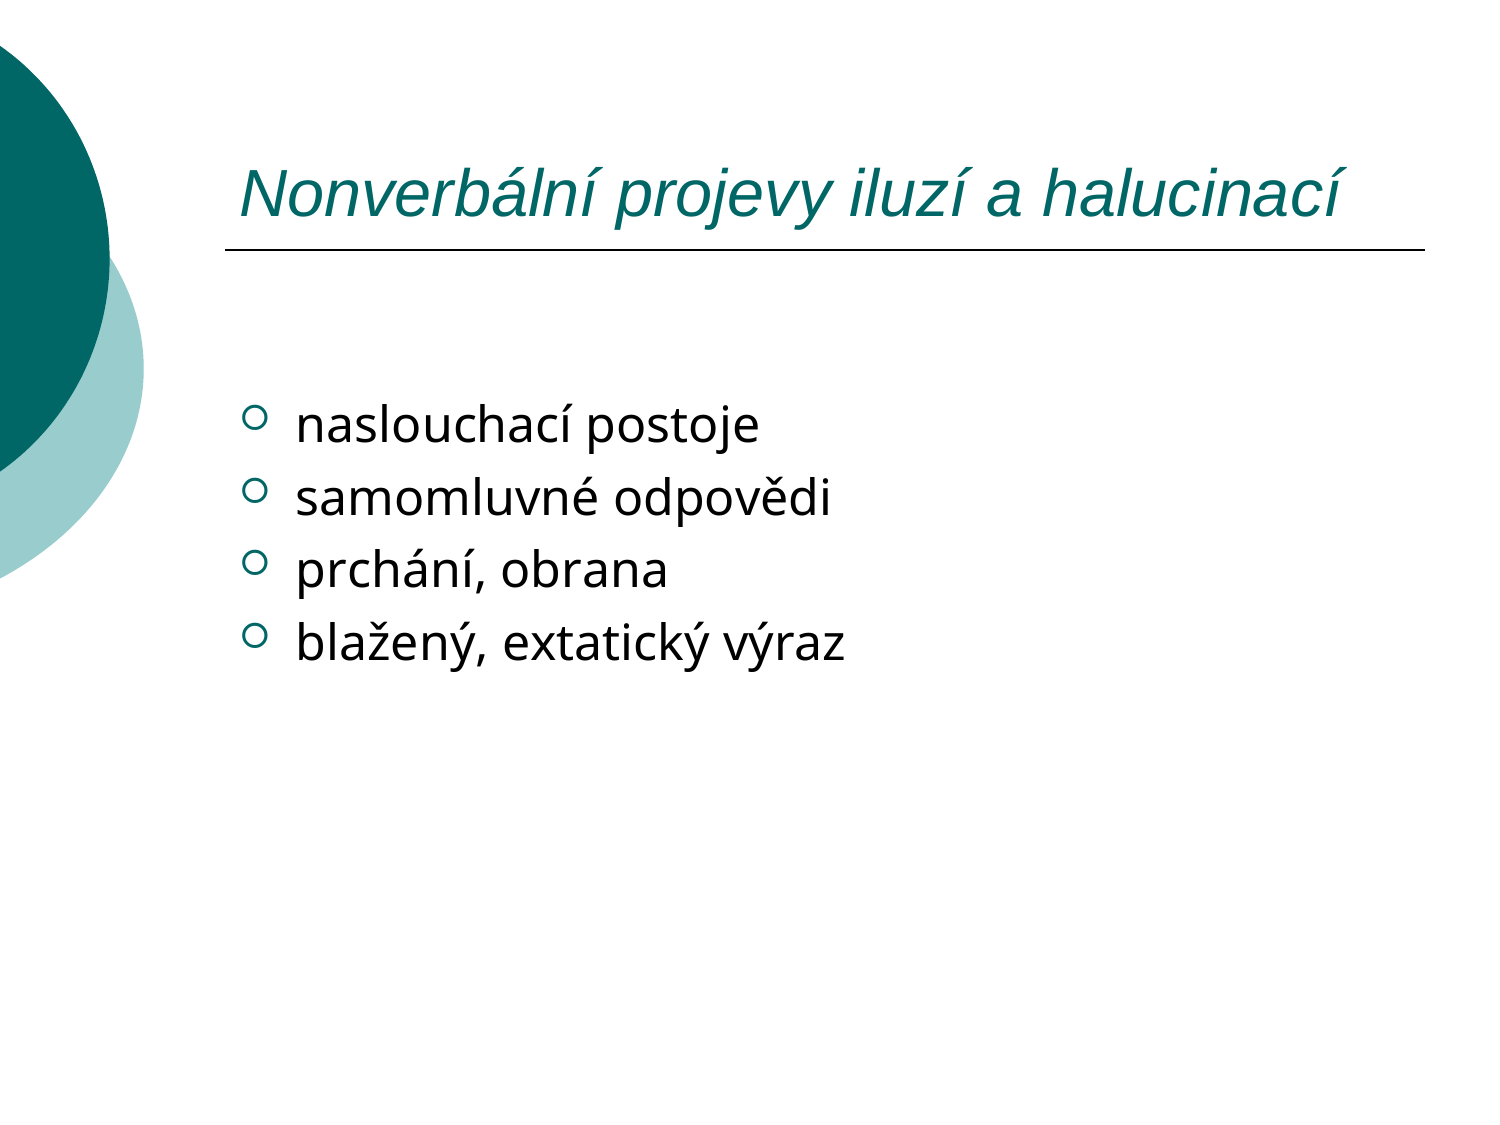

# Nonverbální projevy iluzí a halucinací
naslouchací postoje
samomluvné odpovědi
prchání, obrana
blažený, extatický výraz